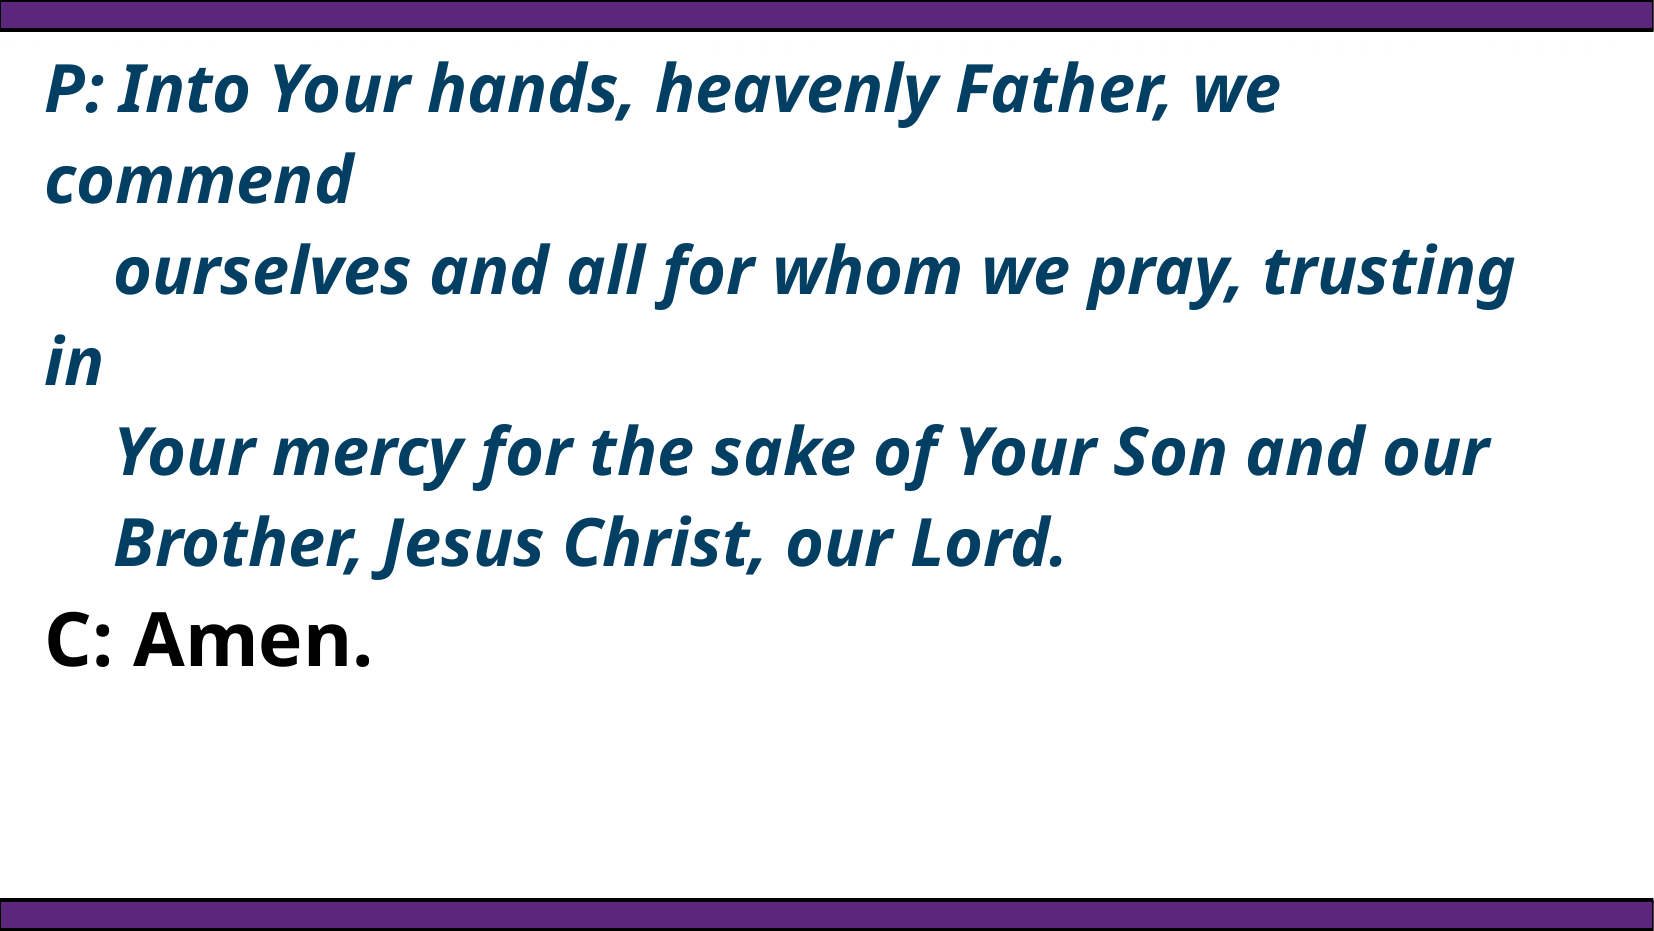

P:	Into Your hands, heavenly Father, we commend
 ourselves and all for whom we pray, trusting in
 Your mercy for the sake of Your Son and our
 Brother, Jesus Christ, our Lord.
C: Amen.